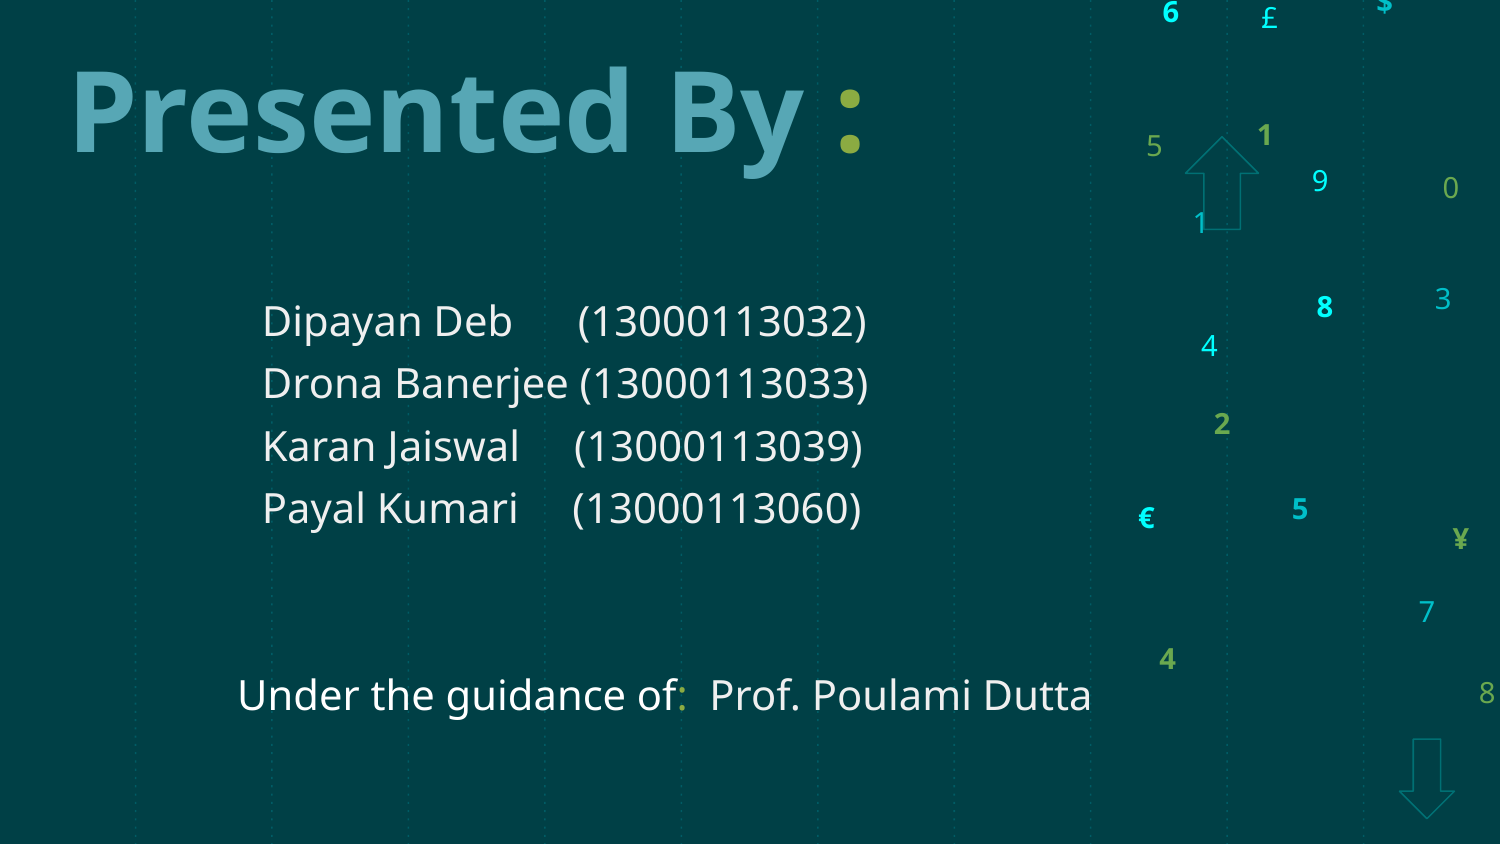

# Presented By :
Dipayan Deb (13000113032)
Drona Banerjee (13000113033)
Karan Jaiswal (13000113039)
Payal Kumari (13000113060)
Under the guidance of: Prof. Poulami Dutta